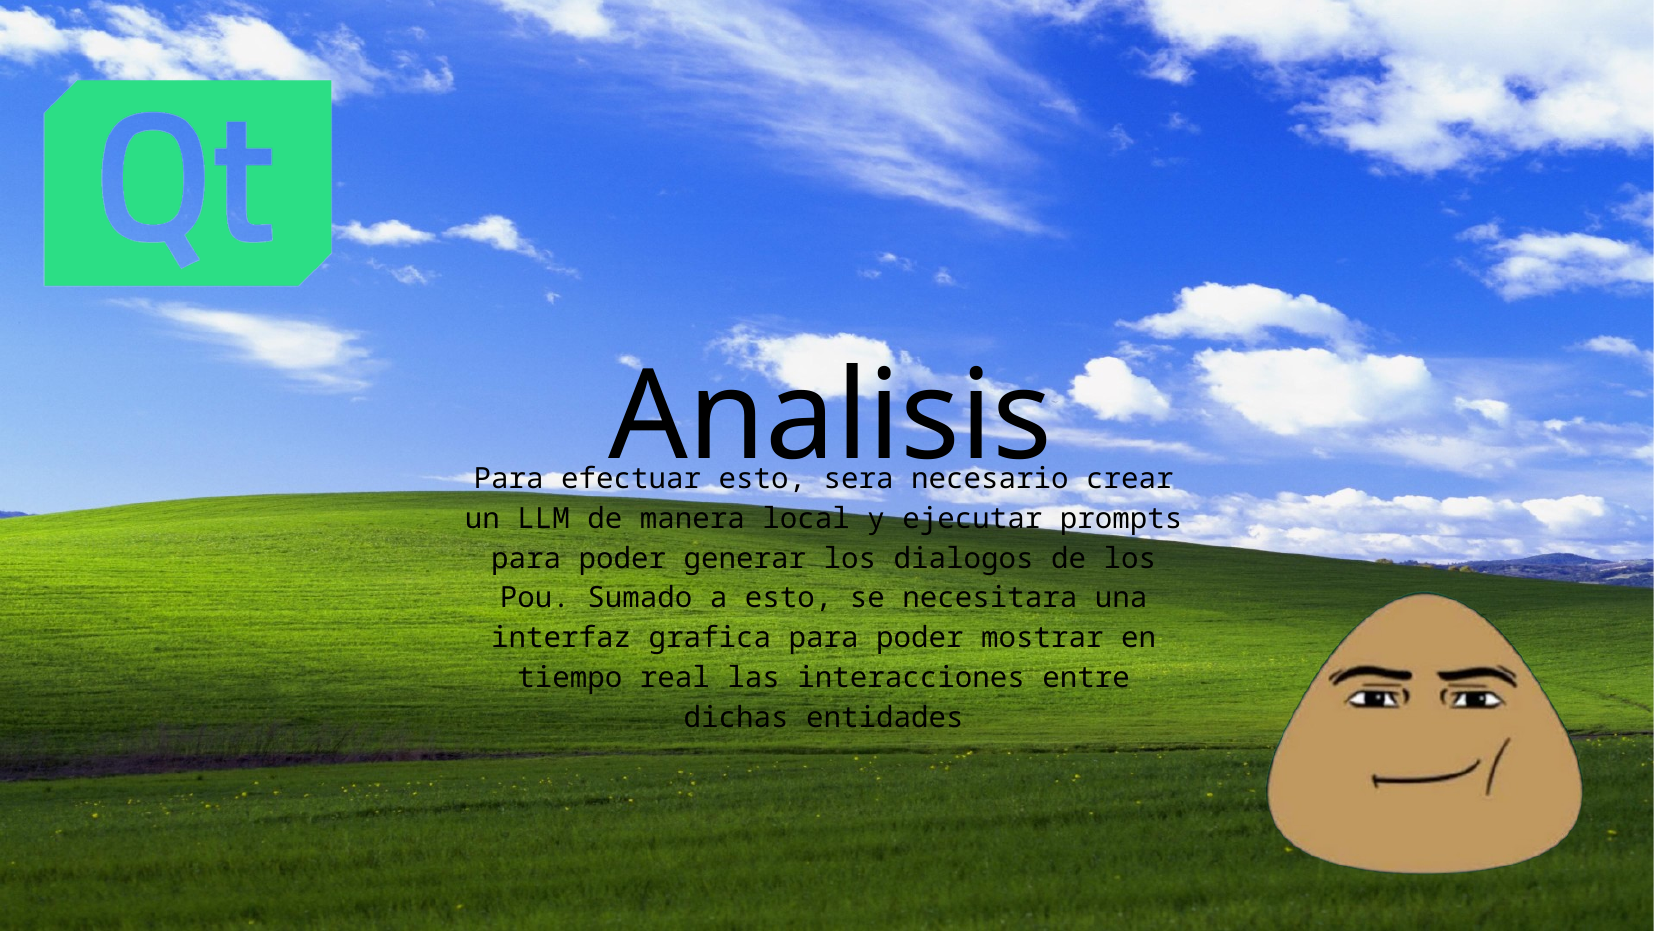

# Analisis
Para efectuar esto, sera necesario crear un LLM de manera local y ejecutar prompts para poder generar los dialogos de los Pou. Sumado a esto, se necesitara una interfaz grafica para poder mostrar en tiempo real las interacciones entre dichas entidades